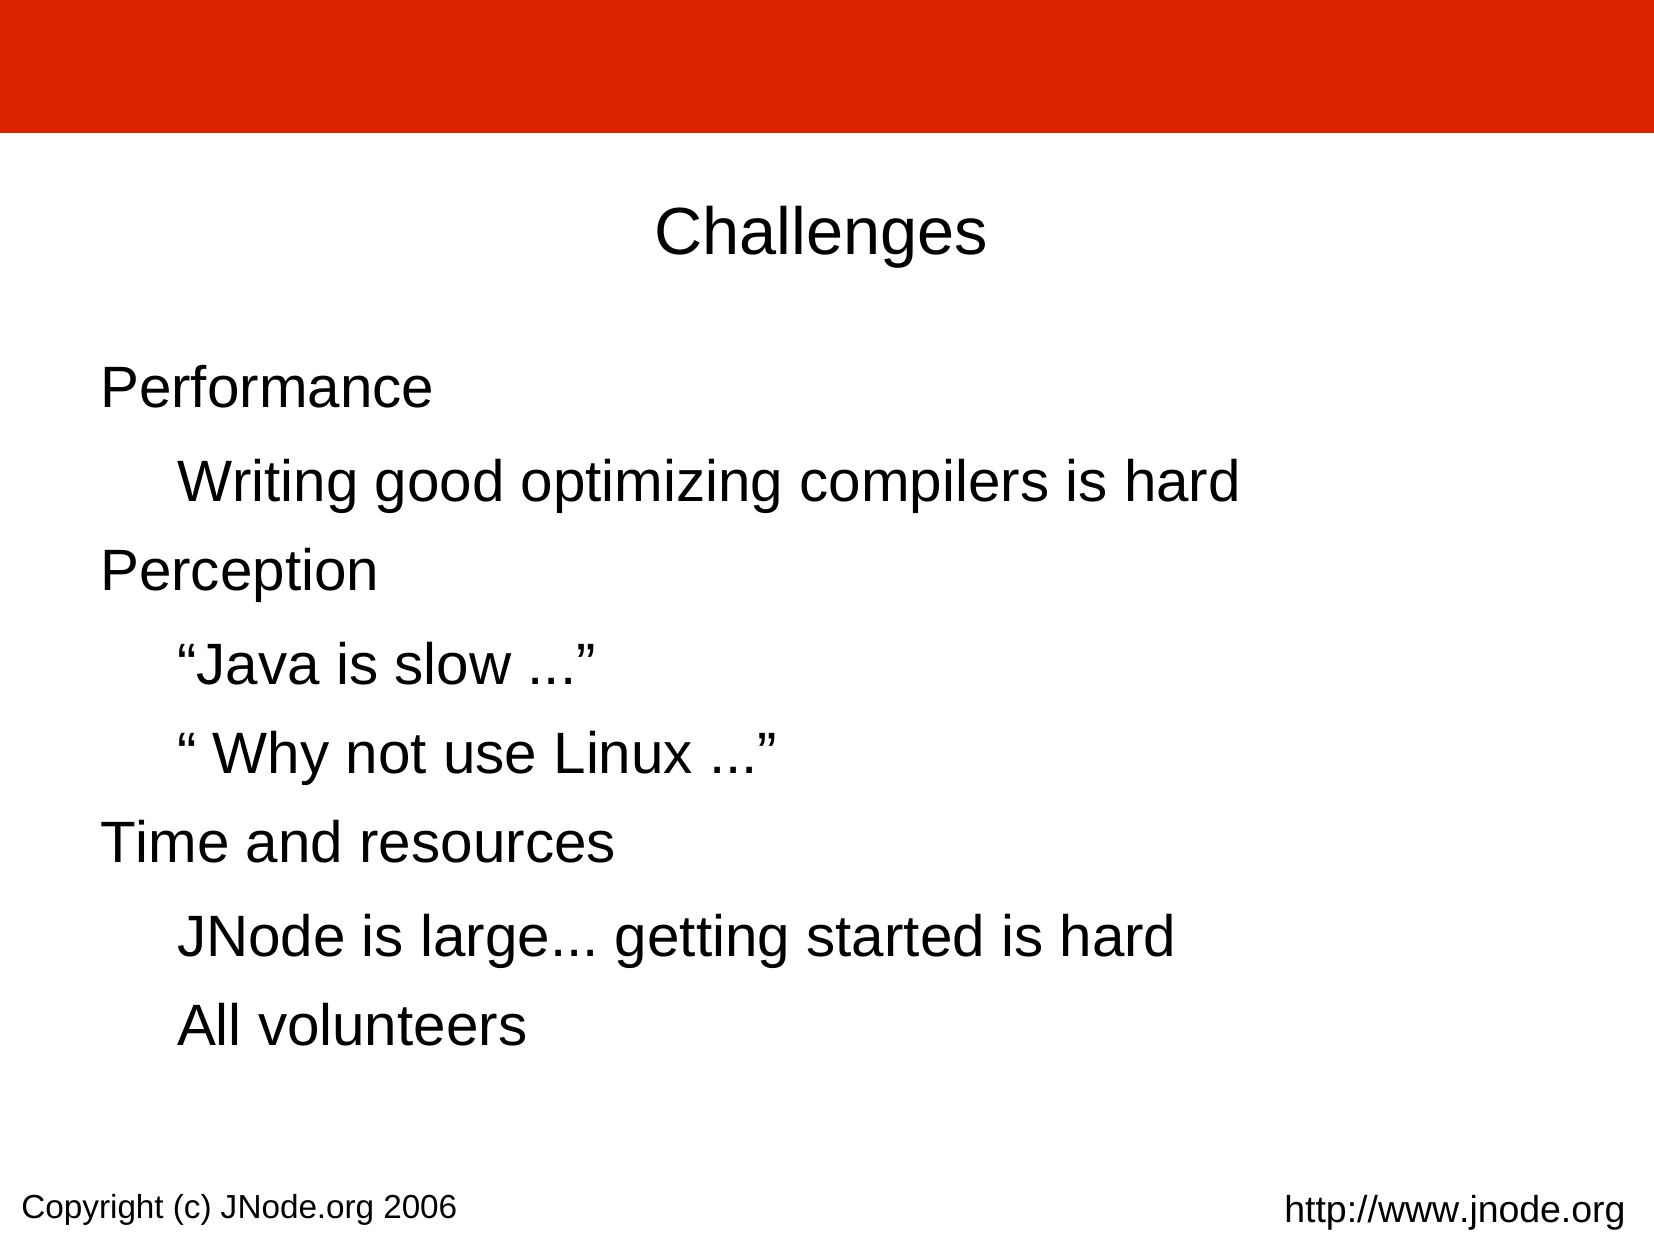

# Challenges
Performance
Writing good optimizing compilers is hard
Perception
“Java is slow ...”
“ Why not use Linux ...”
Time and resources
JNode is large... getting started is hard
All volunteers